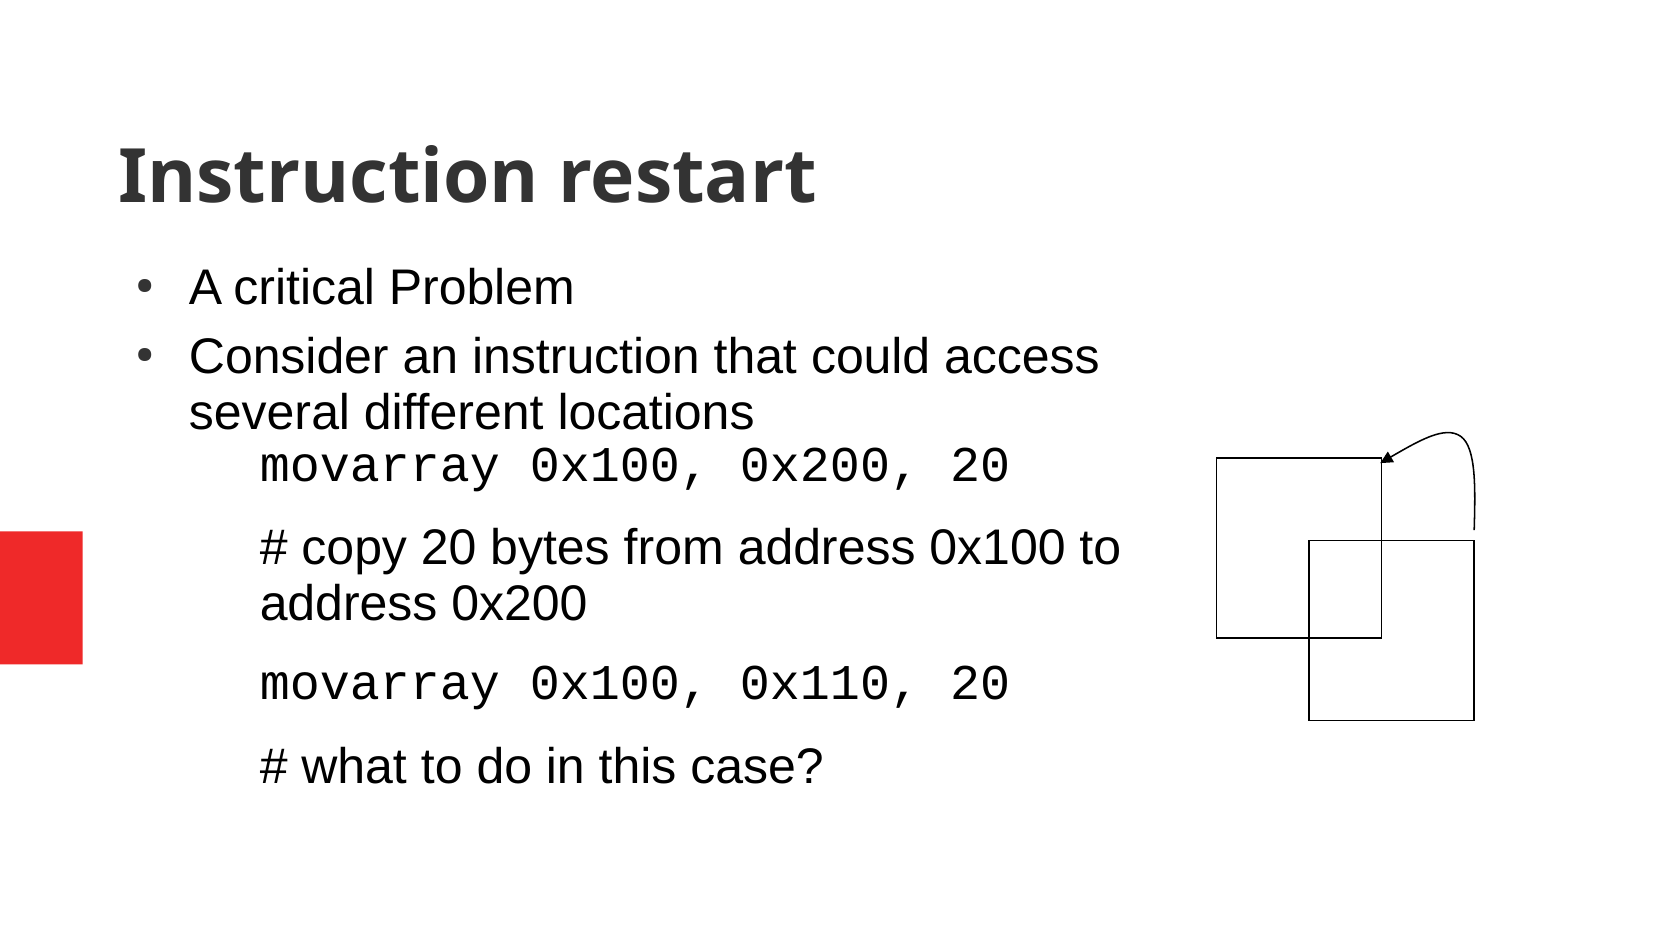

# Instruction restart
A critical Problem
Consider an instruction that could access several different locations
movarray 0x100, 0x200, 20
# copy 20 bytes from address 0x100 to address 0x200
movarray 0x100, 0x110, 20
# what to do in this case?